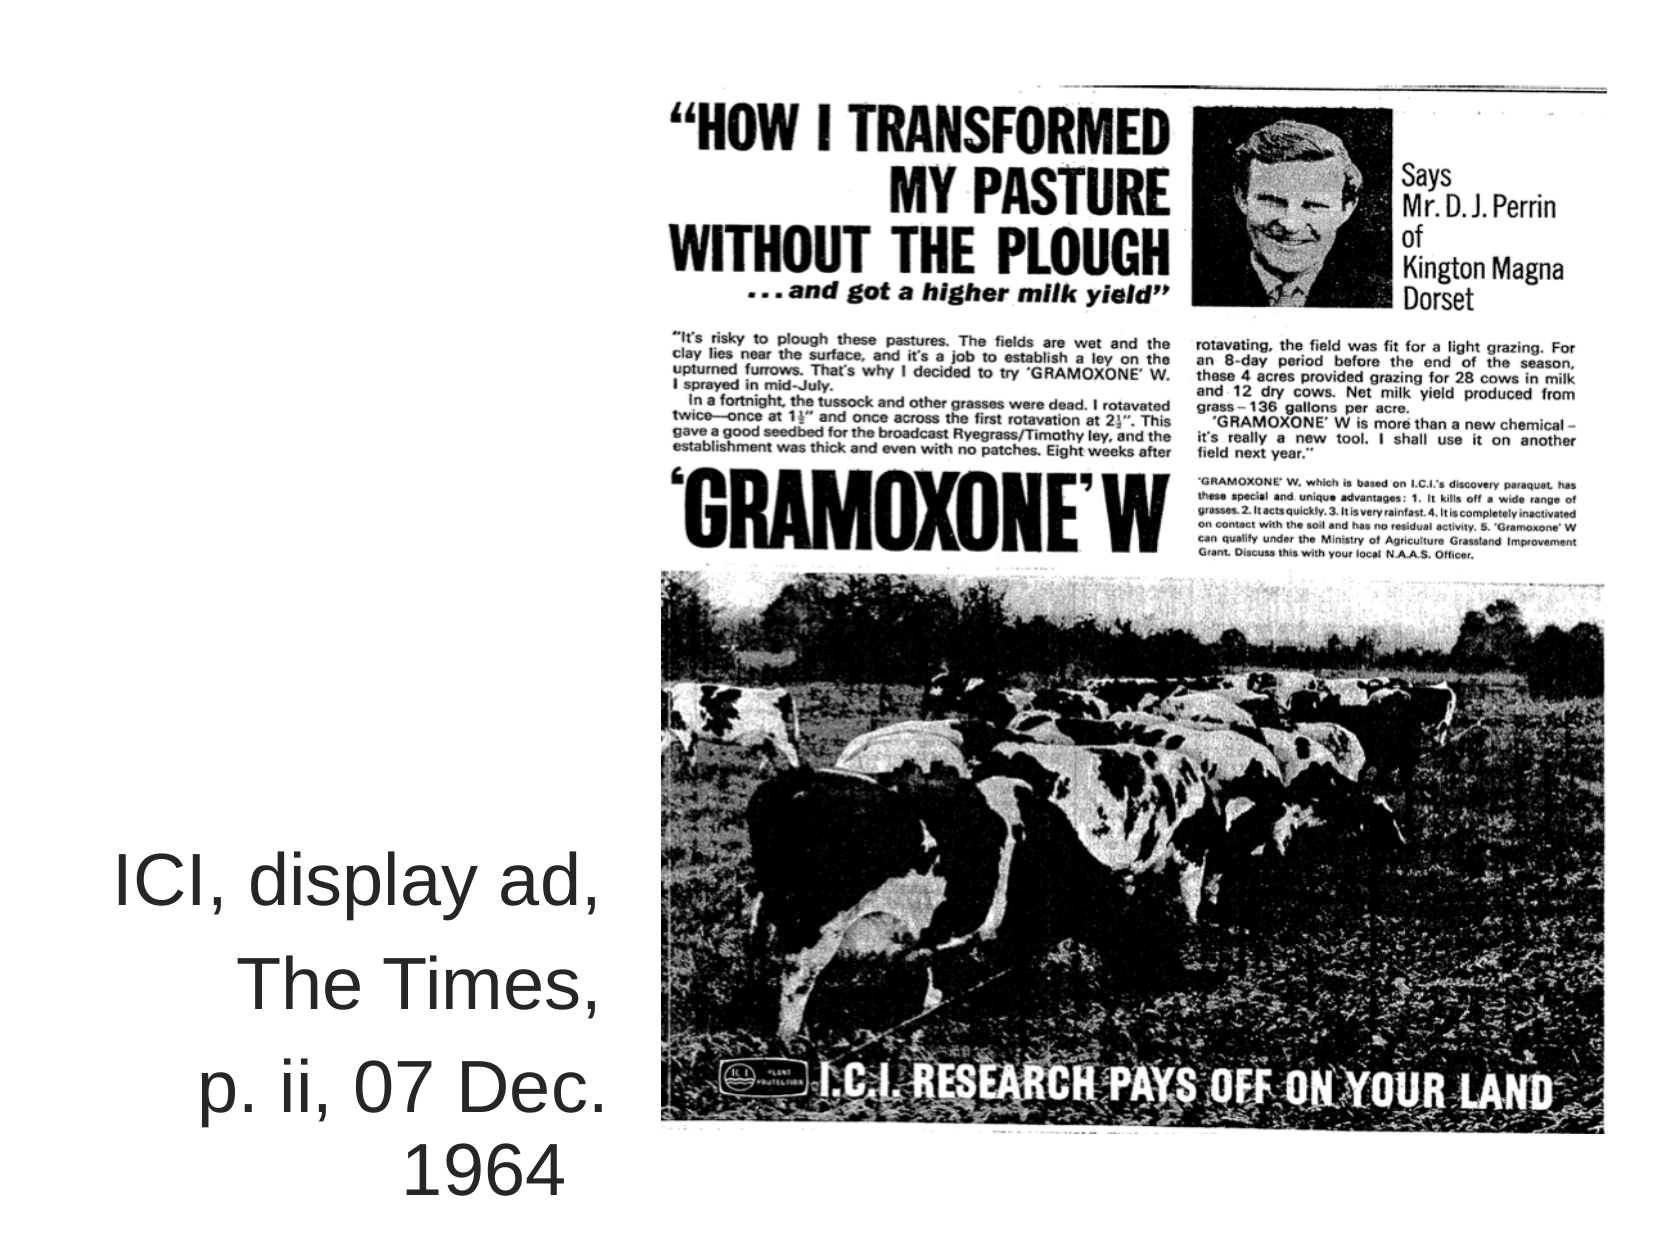

#
ICI, display ad,
The Times,
 p. ii, 07 Dec. 1964